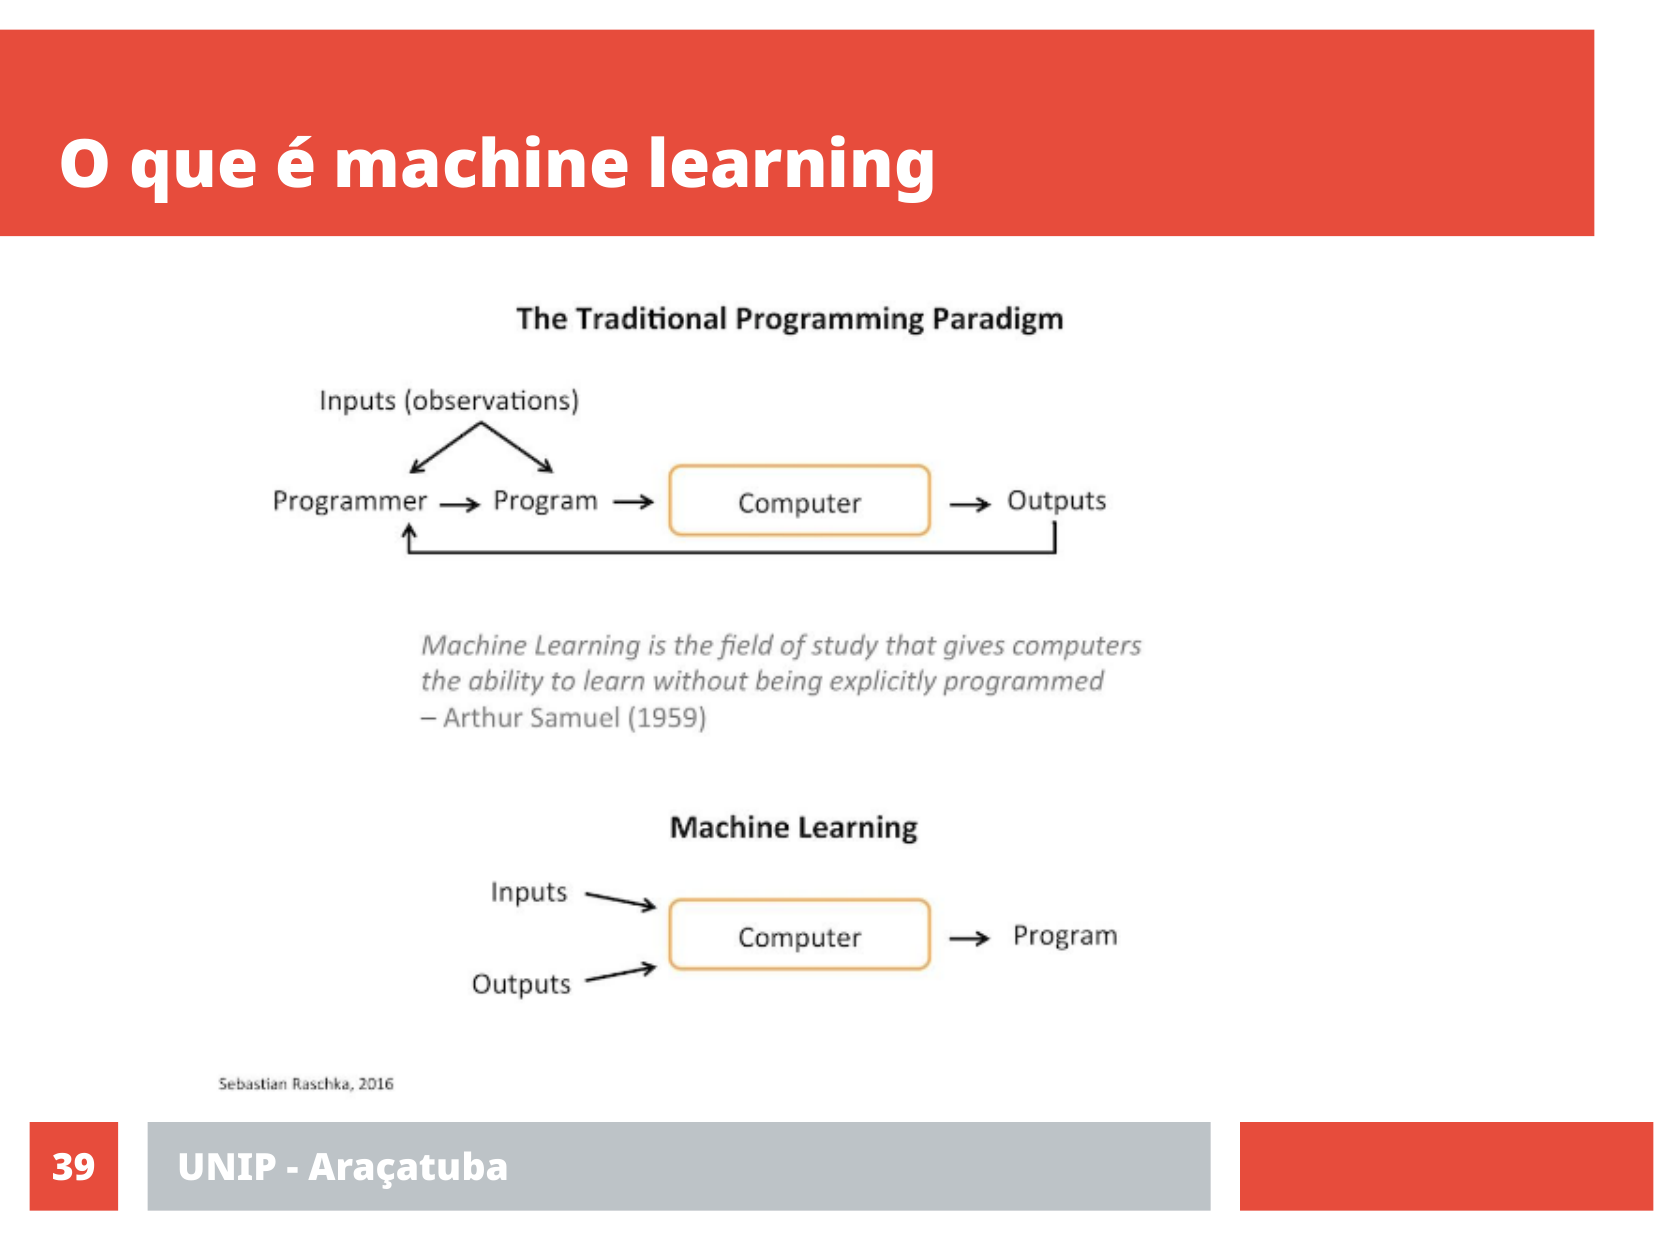

# O que é machine learning
39
UNIP - Araçatuba